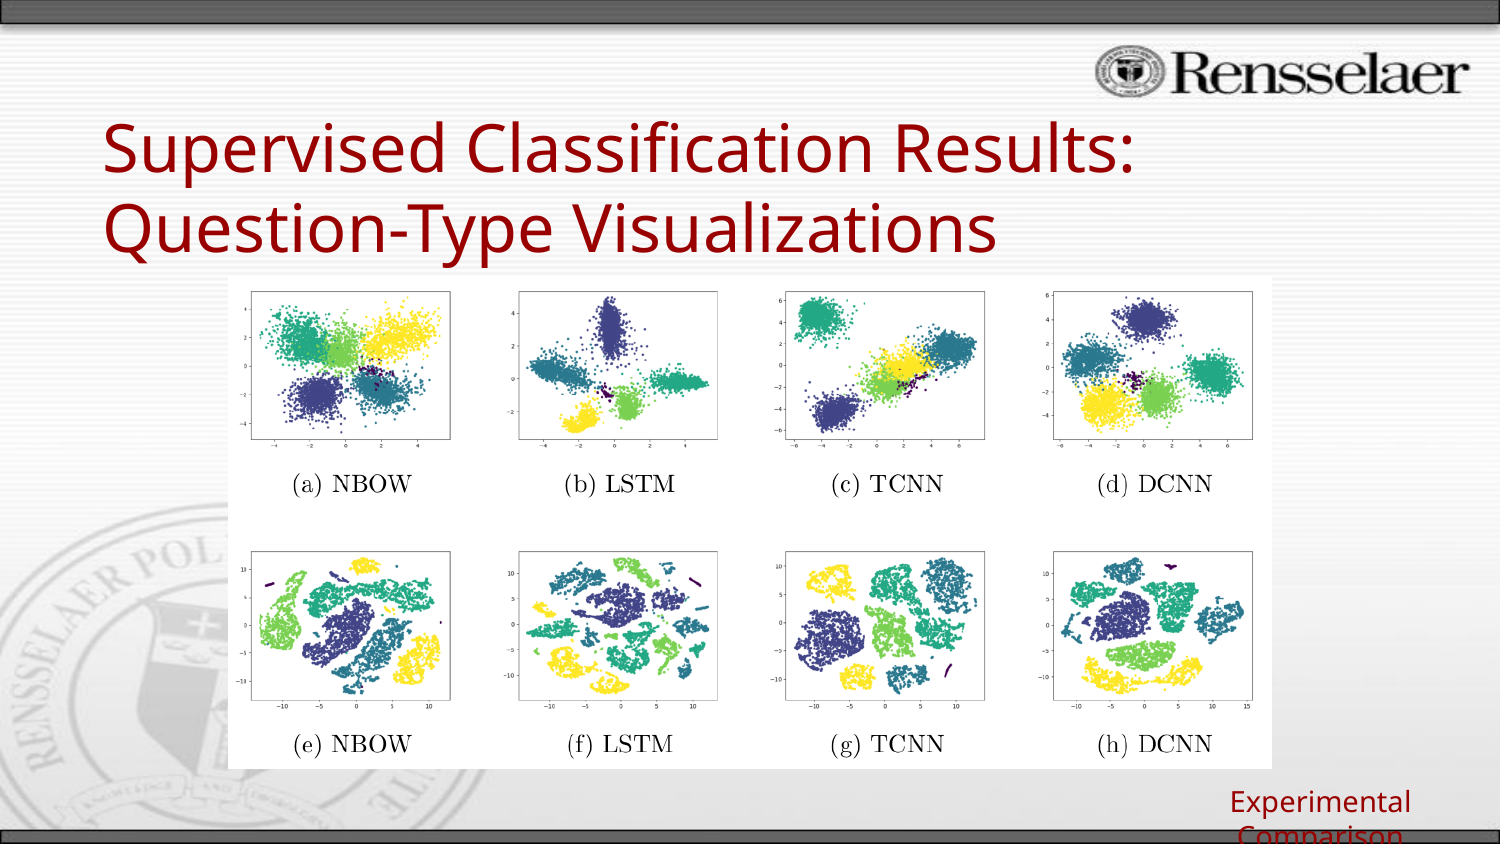

# Supervised Classification Results: Question-Type Visualizations
Experimental Comparison